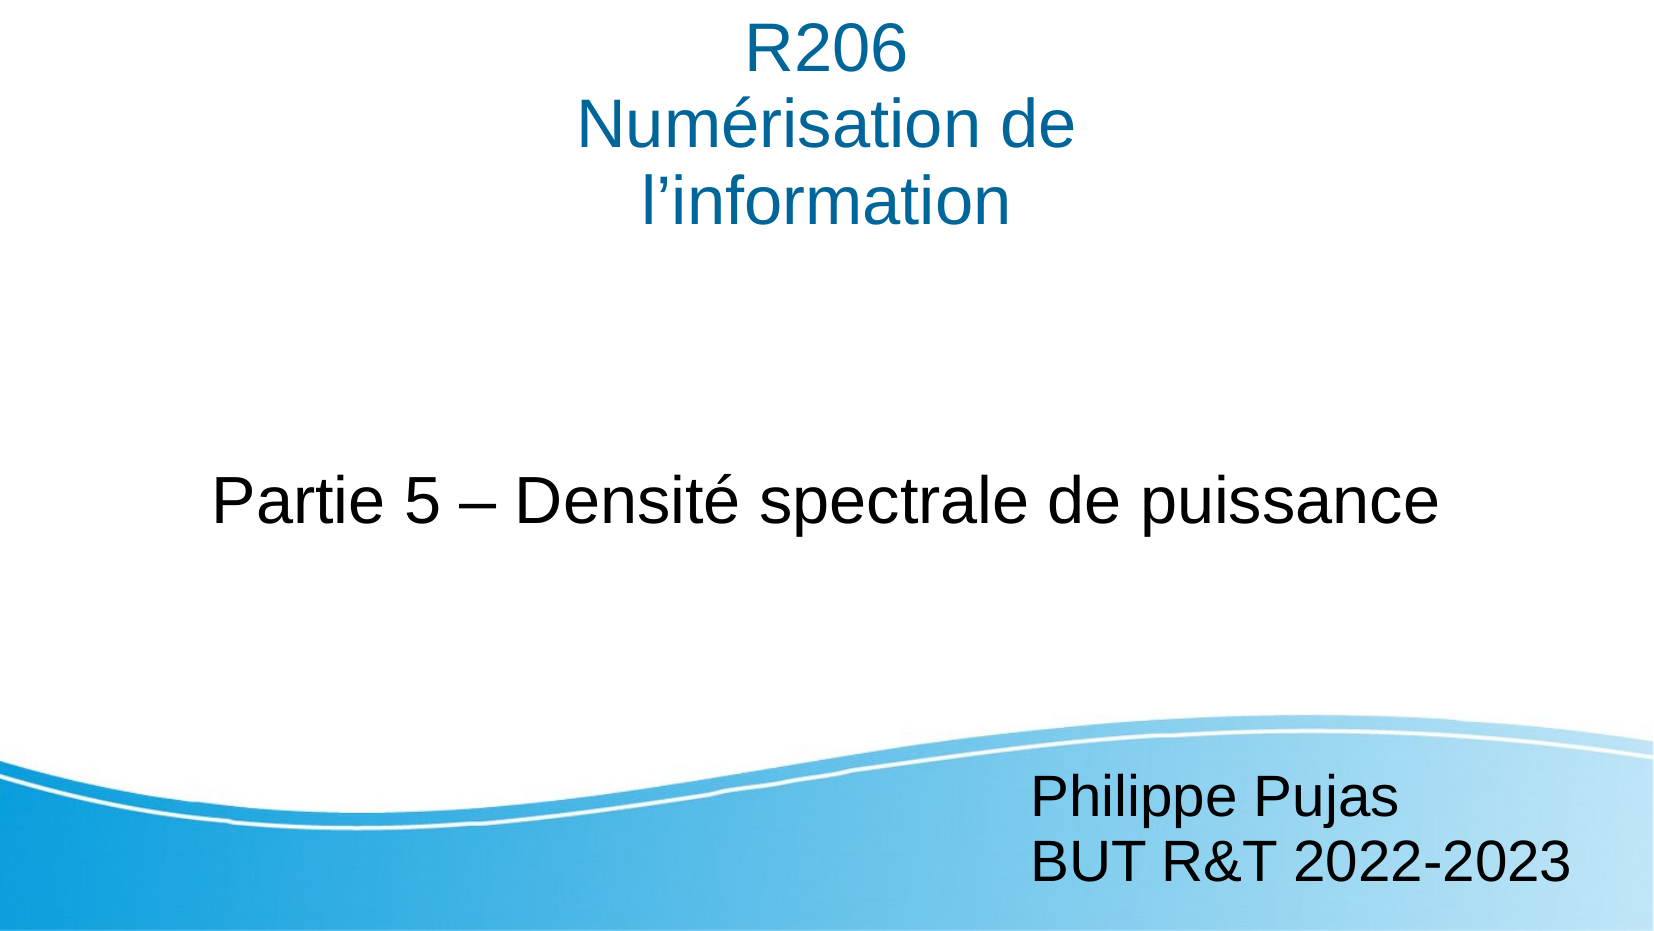

# R206 Numérisation de l’information
Partie 5 – Densité spectrale de puissance
Philippe Pujas
BUT R&T 2022-2023